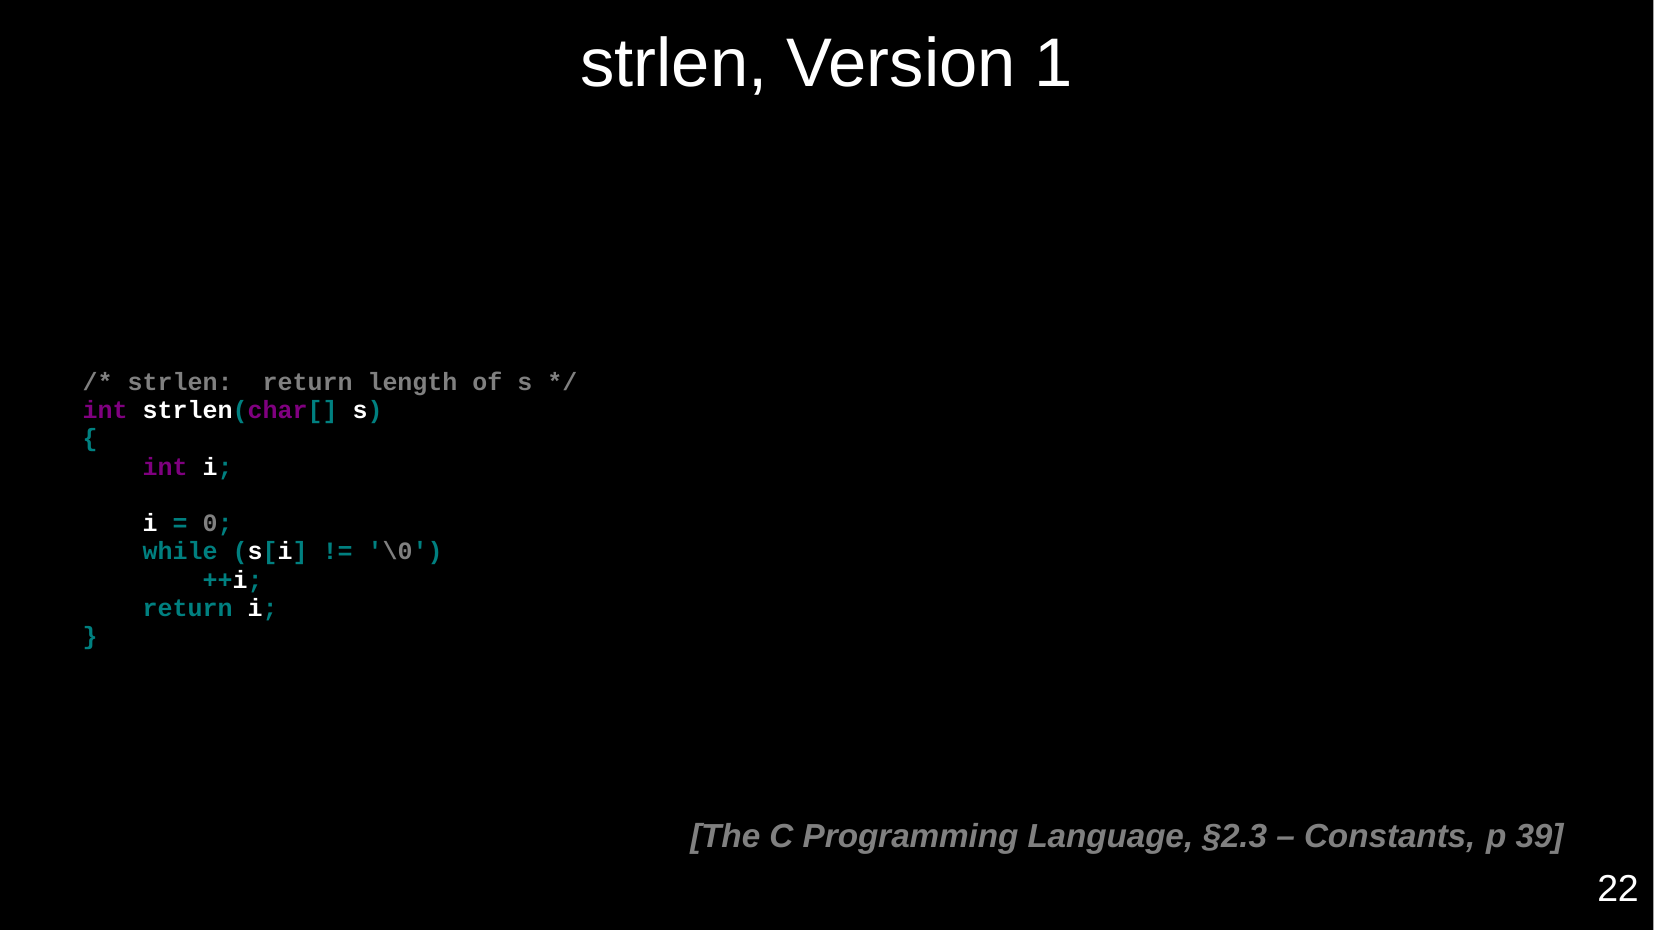

strlen, Version 1
# /* strlen: return length of s */
int strlen(char[] s)
{
 int i;
 i = 0;
 while (s[i] != '\0')
 ++i;
 return i;
}
[The C Programming Language, §2.3 – Constants, p 39]